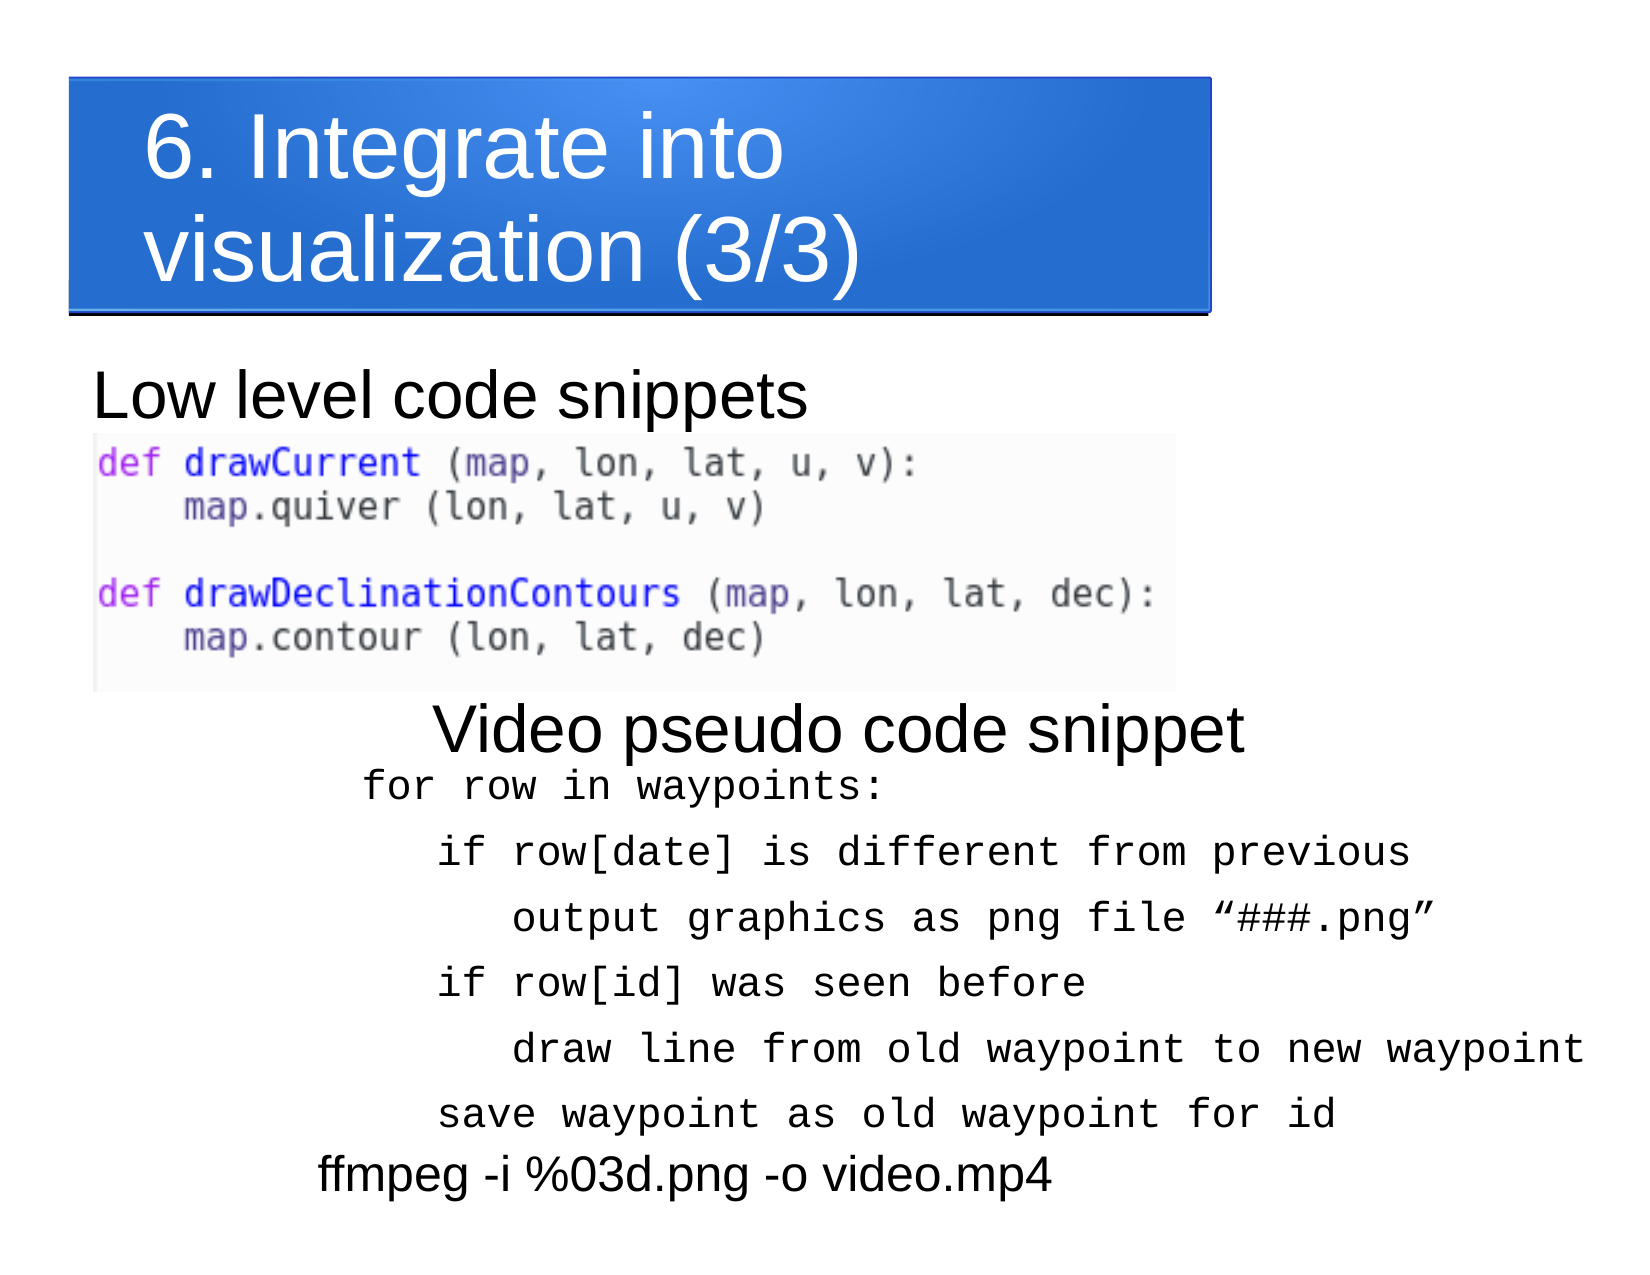

# 6. Integrate into visualization (3/3)
Low level code snippets
Video pseudo code snippet
for row in waypoints:
 if row[date] is different from previous
 output graphics as png file “###.png”
 if row[id] was seen before
 draw line from old waypoint to new waypoint
 save waypoint as old waypoint for id
ffmpeg -i %03d.png -o video.mp4